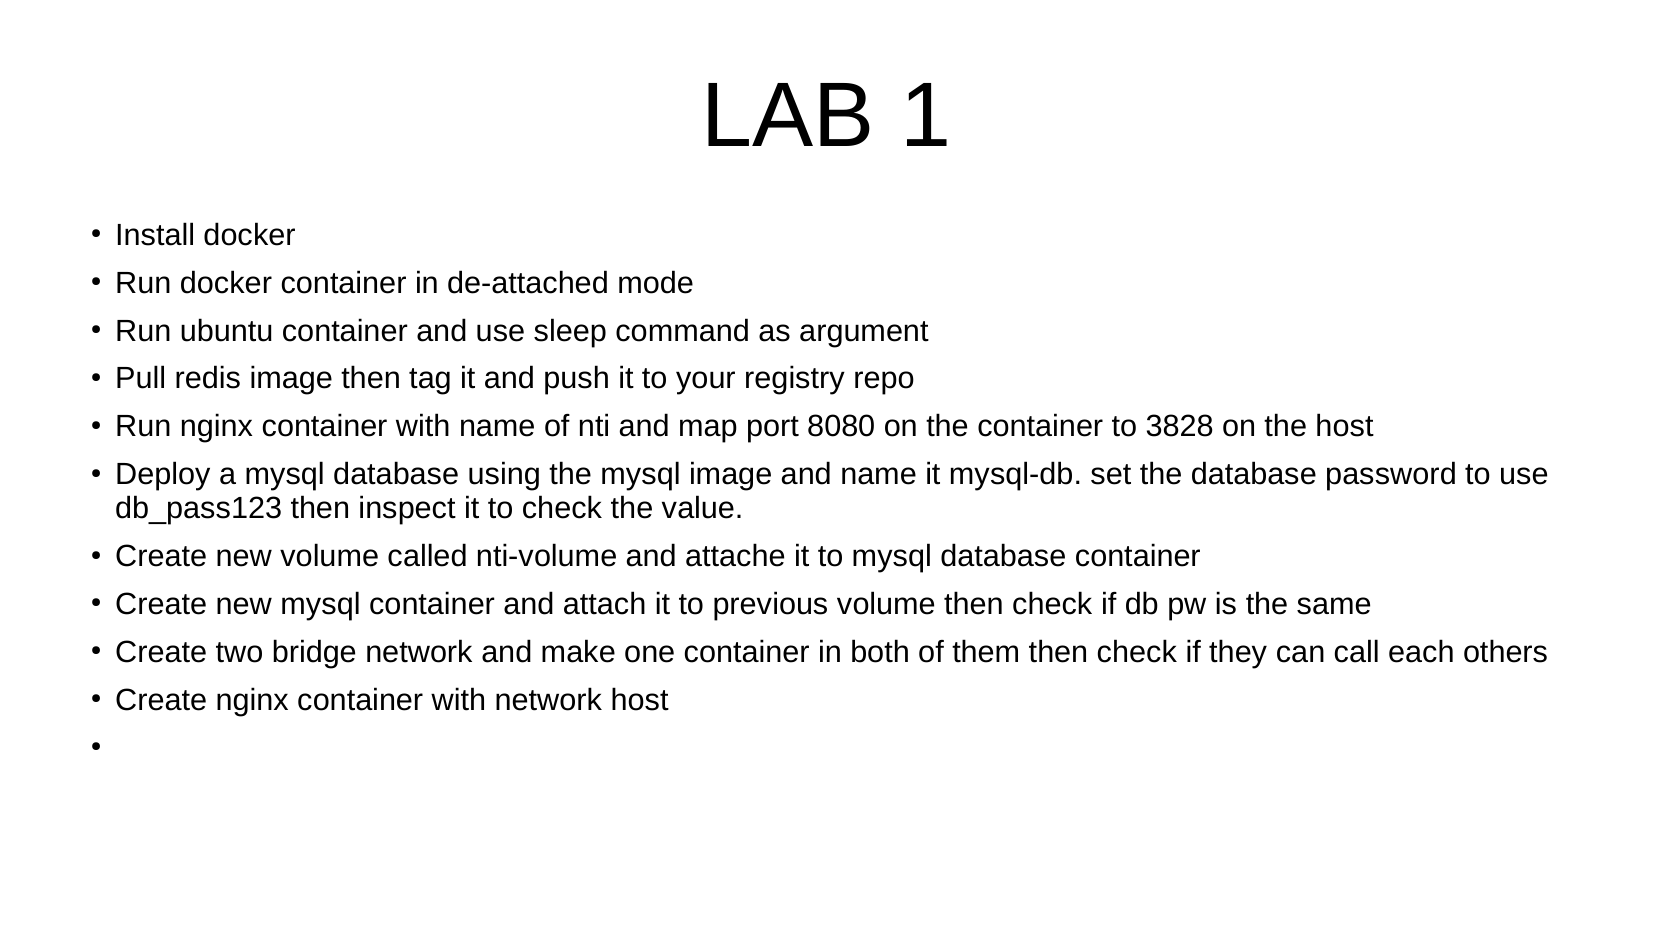

# LAB 1
Install docker
Run docker container in de-attached mode
Run ubuntu container and use sleep command as argument
Pull redis image then tag it and push it to your registry repo
Run nginx container with name of nti and map port 8080 on the container to 3828 on the host
Deploy a mysql database using the mysql image and name it mysql-db. set the database password to use db_pass123 then inspect it to check the value.
Create new volume called nti-volume and attache it to mysql database container
Create new mysql container and attach it to previous volume then check if db pw is the same
Create two bridge network and make one container in both of them then check if they can call each others
Create nginx container with network host